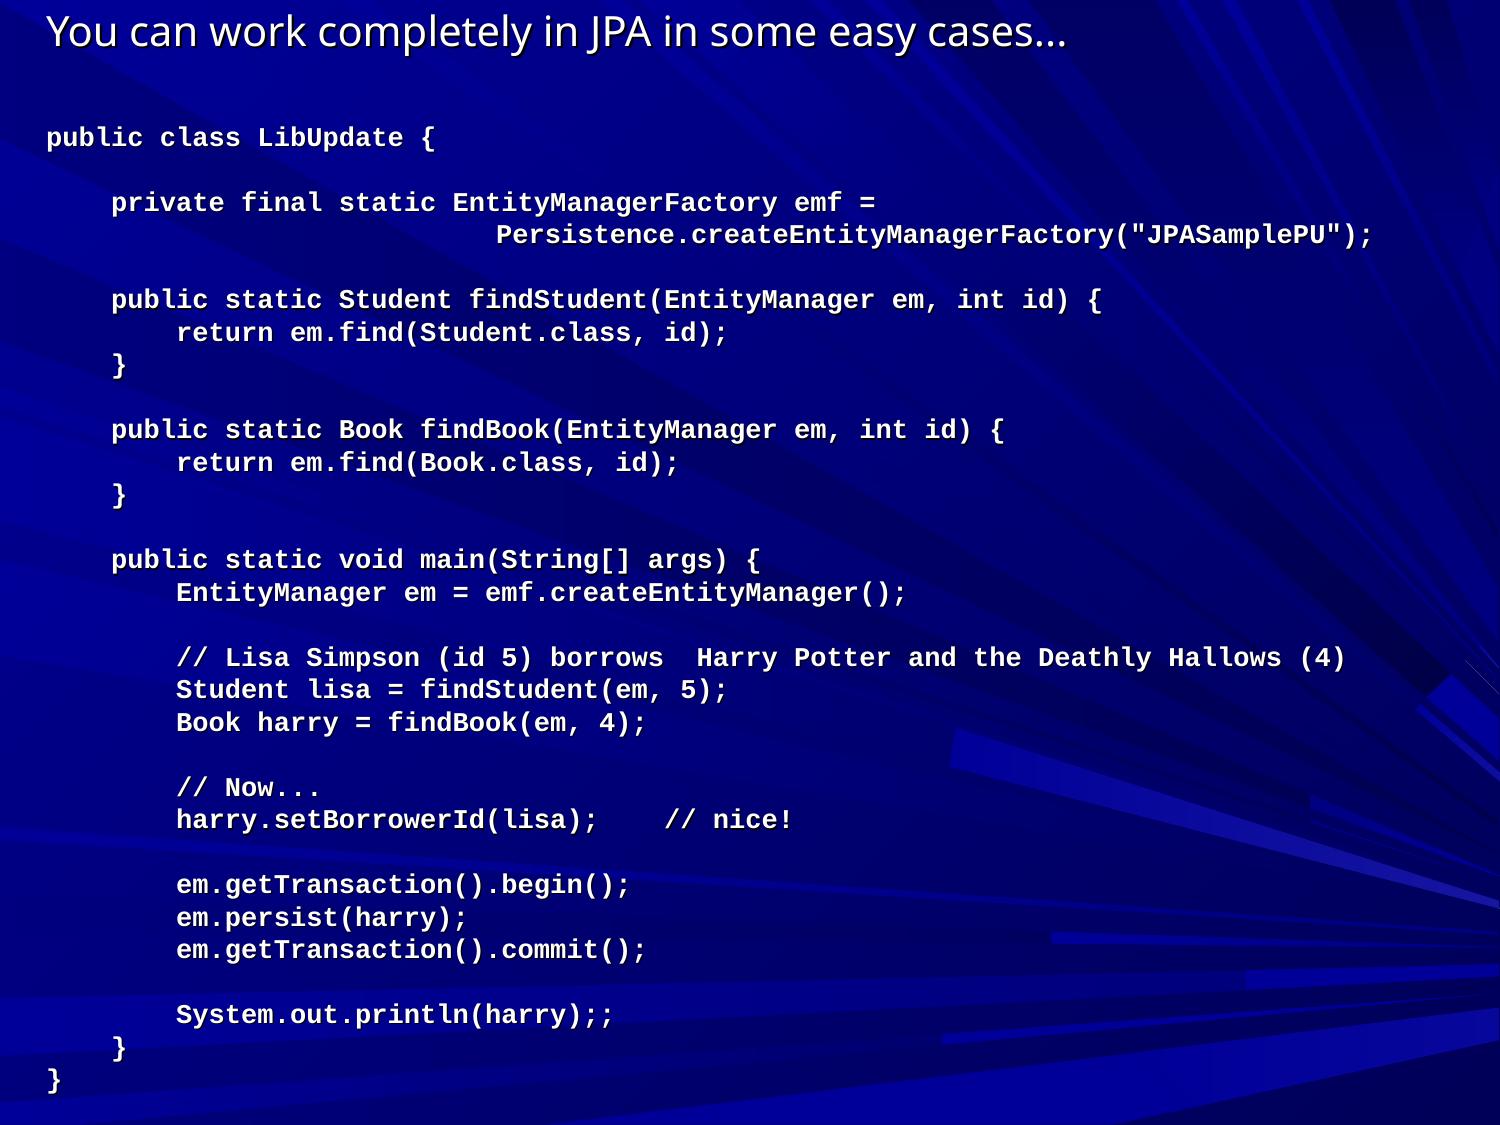

# You can work completely in JPA in some easy cases... public class LibUpdate { private final static EntityManagerFactory emf = Persistence.createEntityManagerFactory("JPASamplePU"); public static Student findStudent(EntityManager em, int id) { return em.find(Student.class, id); } public static Book findBook(EntityManager em, int id) { return em.find(Book.class, id); } public static void main(String[] args) { EntityManager em = emf.createEntityManager(); // Lisa Simpson (id 5) borrows Harry Potter and the Deathly Hallows (4) Student lisa = findStudent(em, 5); Book harry = findBook(em, 4); // Now... harry.setBorrowerId(lisa); // nice! em.getTransaction().begin(); em.persist(harry); em.getTransaction().commit(); System.out.println(harry);; } }